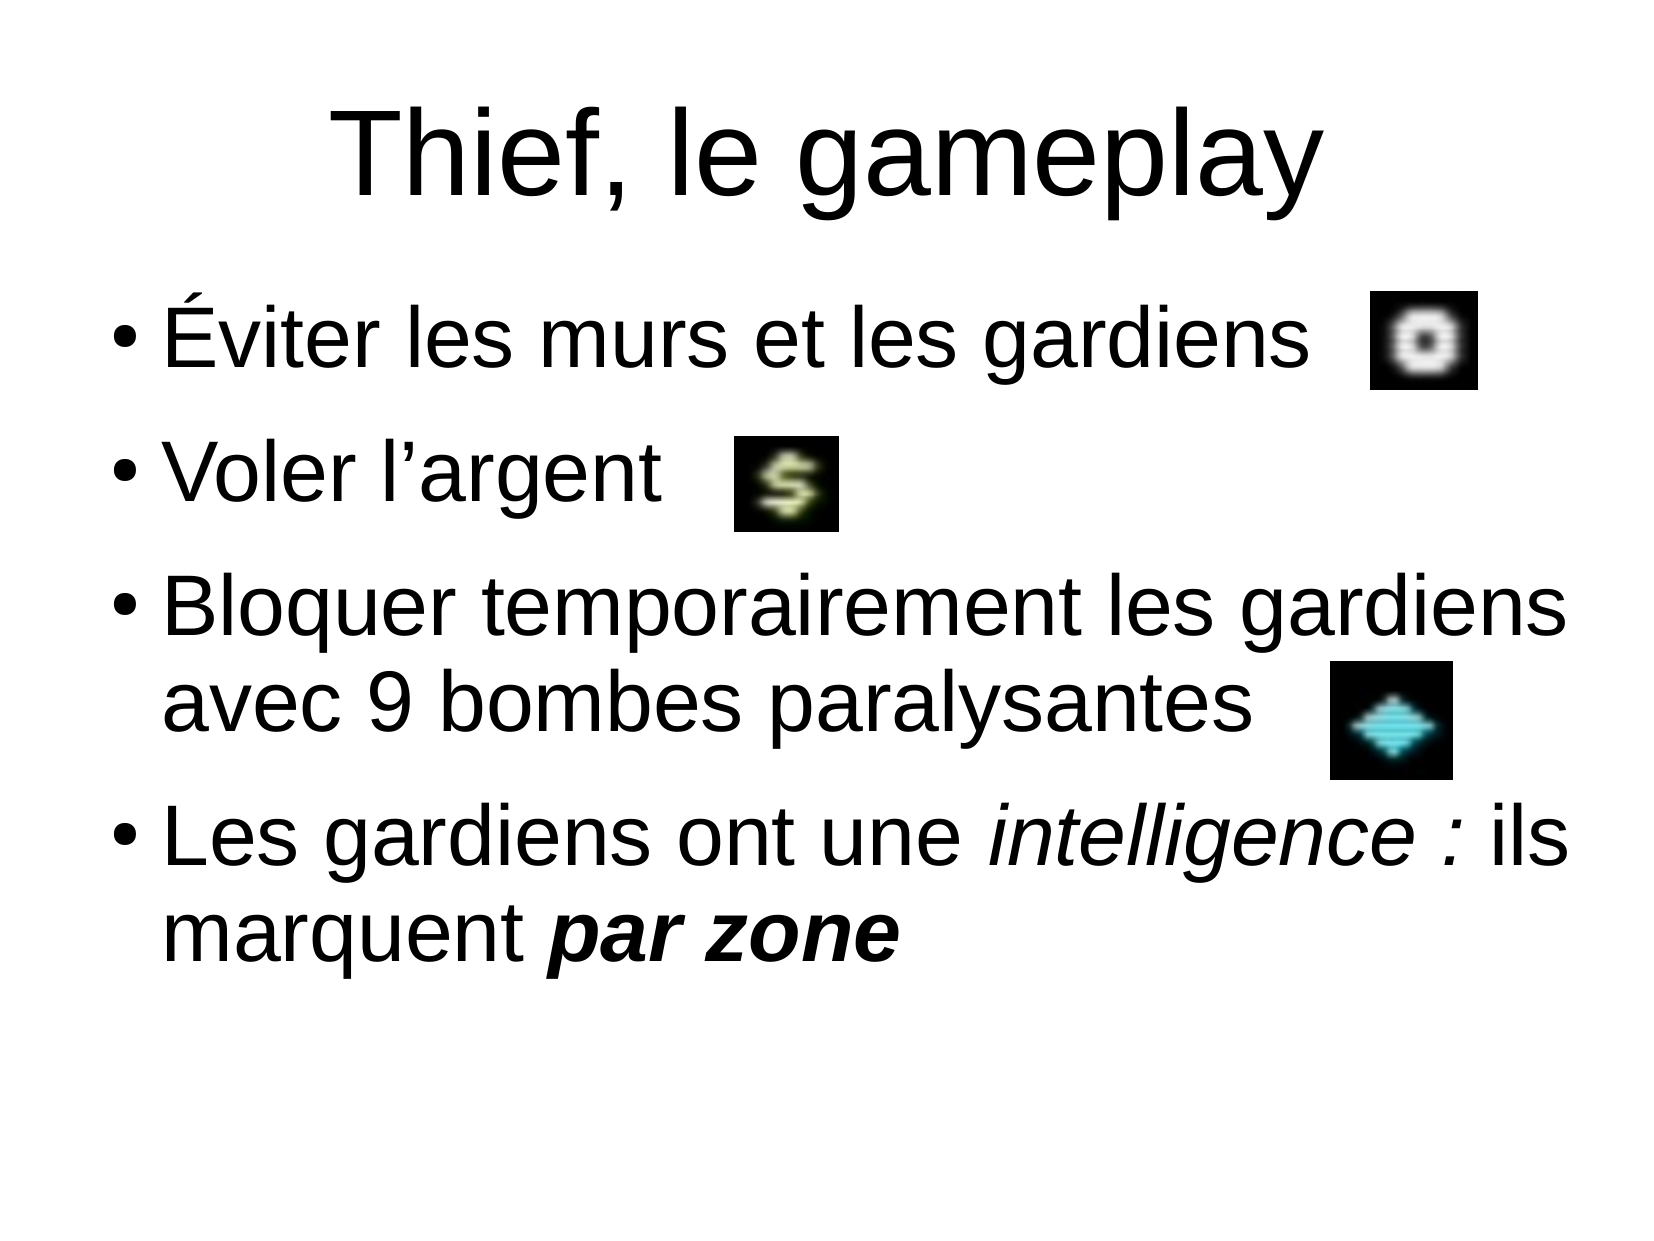

Thief, le gameplay
# Éviter les murs et les gardiens
Voler l’argent
Bloquer temporairement les gardiens avec 9 bombes paralysantes
Les gardiens ont une intelligence : ils marquent par zone